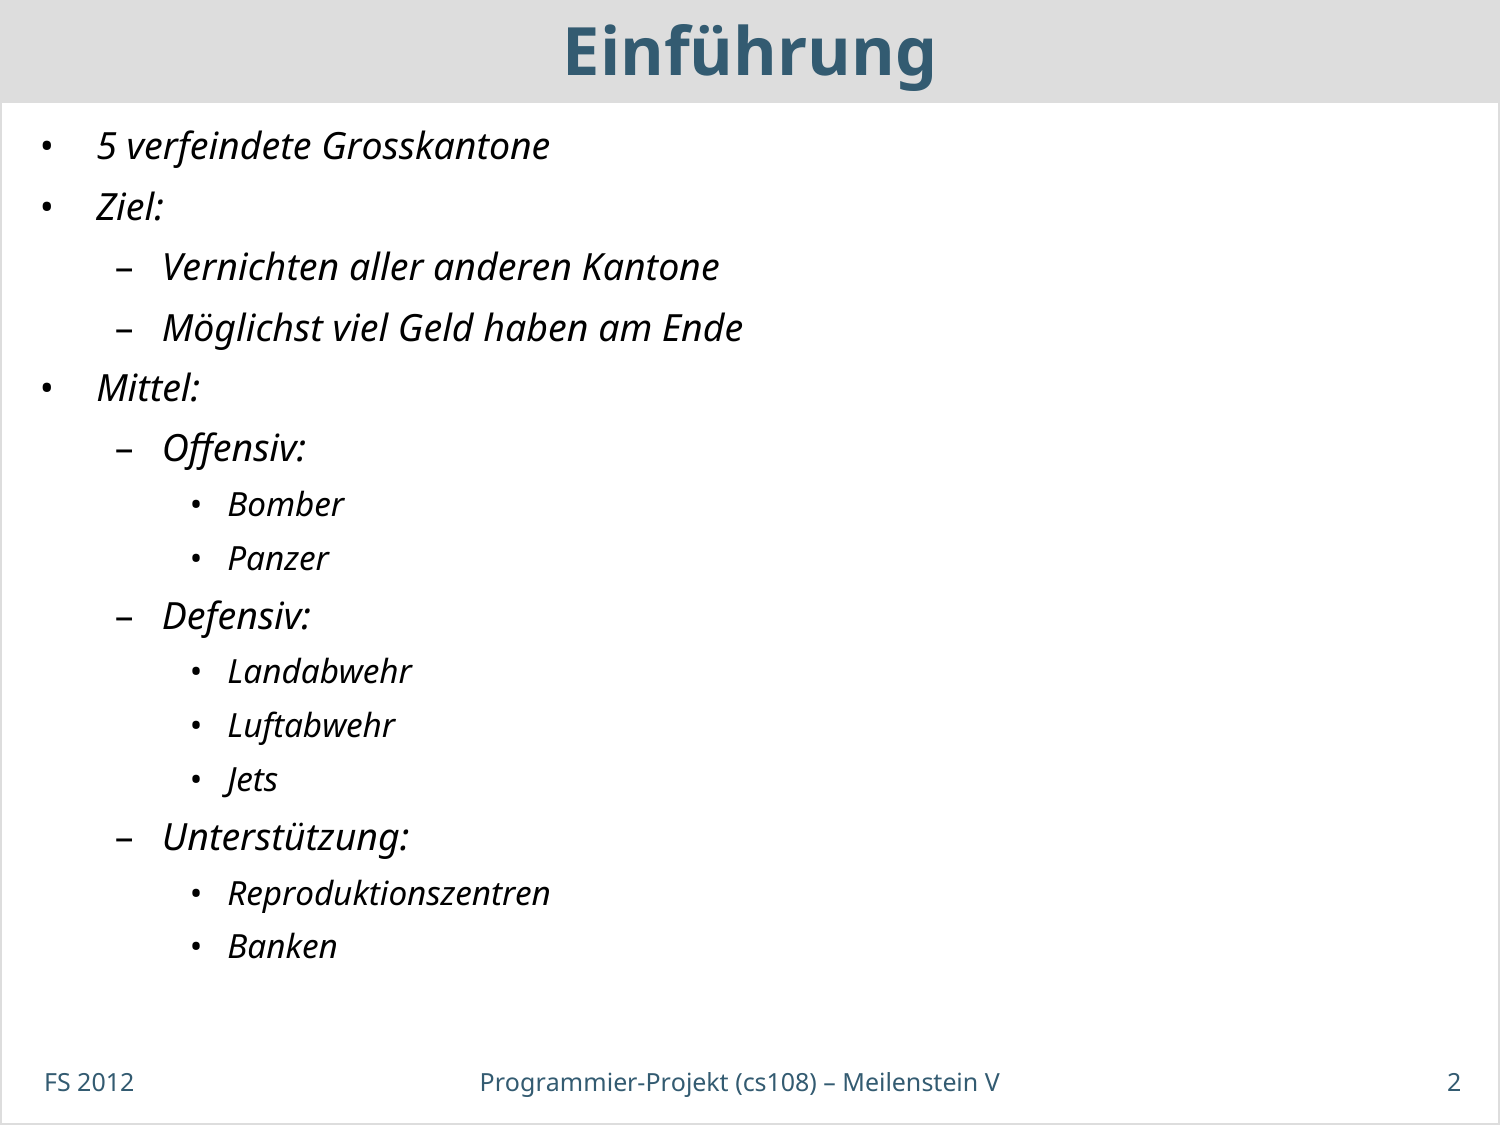

# Einführung
5 verfeindete Grosskantone
Ziel:
Vernichten aller anderen Kantone
Möglichst viel Geld haben am Ende
Mittel:
Offensiv:
Bomber
Panzer
Defensiv:
Landabwehr
Luftabwehr
Jets
Unterstützung:
Reproduktionszentren
Banken
FS 2012
Programmier-Projekt (cs108) – Meilenstein V